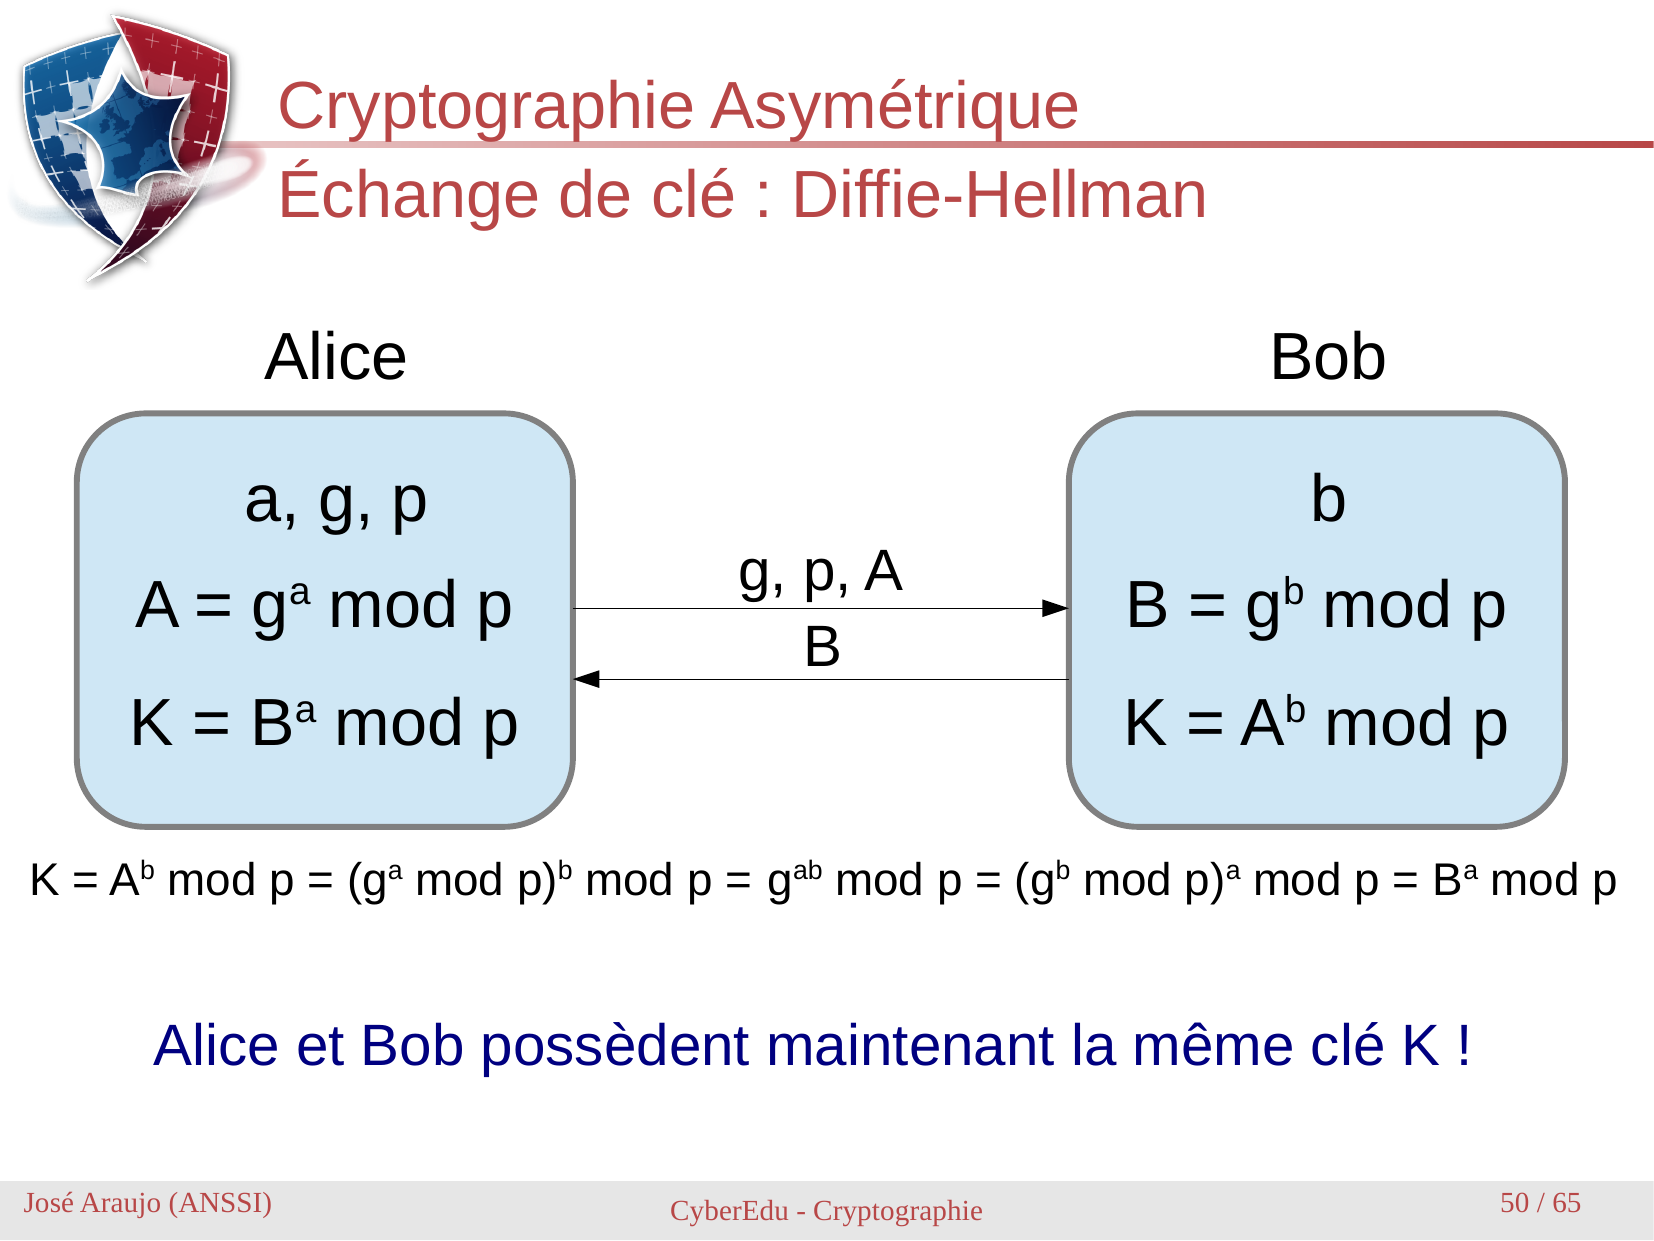

# Cryptographie Asymétrique Échange de clé : Diffie-Hellman
Alice
Bob
a, g, p
b
g, p, A
A = ga mod p
B = gb mod p
B
K = Ba mod p
K = Ab mod p
K = Ab mod p = (ga mod p)b mod p = 	gab mod p = (gb mod p)a mod p = Ba mod p
Alice et Bob possèdent maintenant la même clé K !